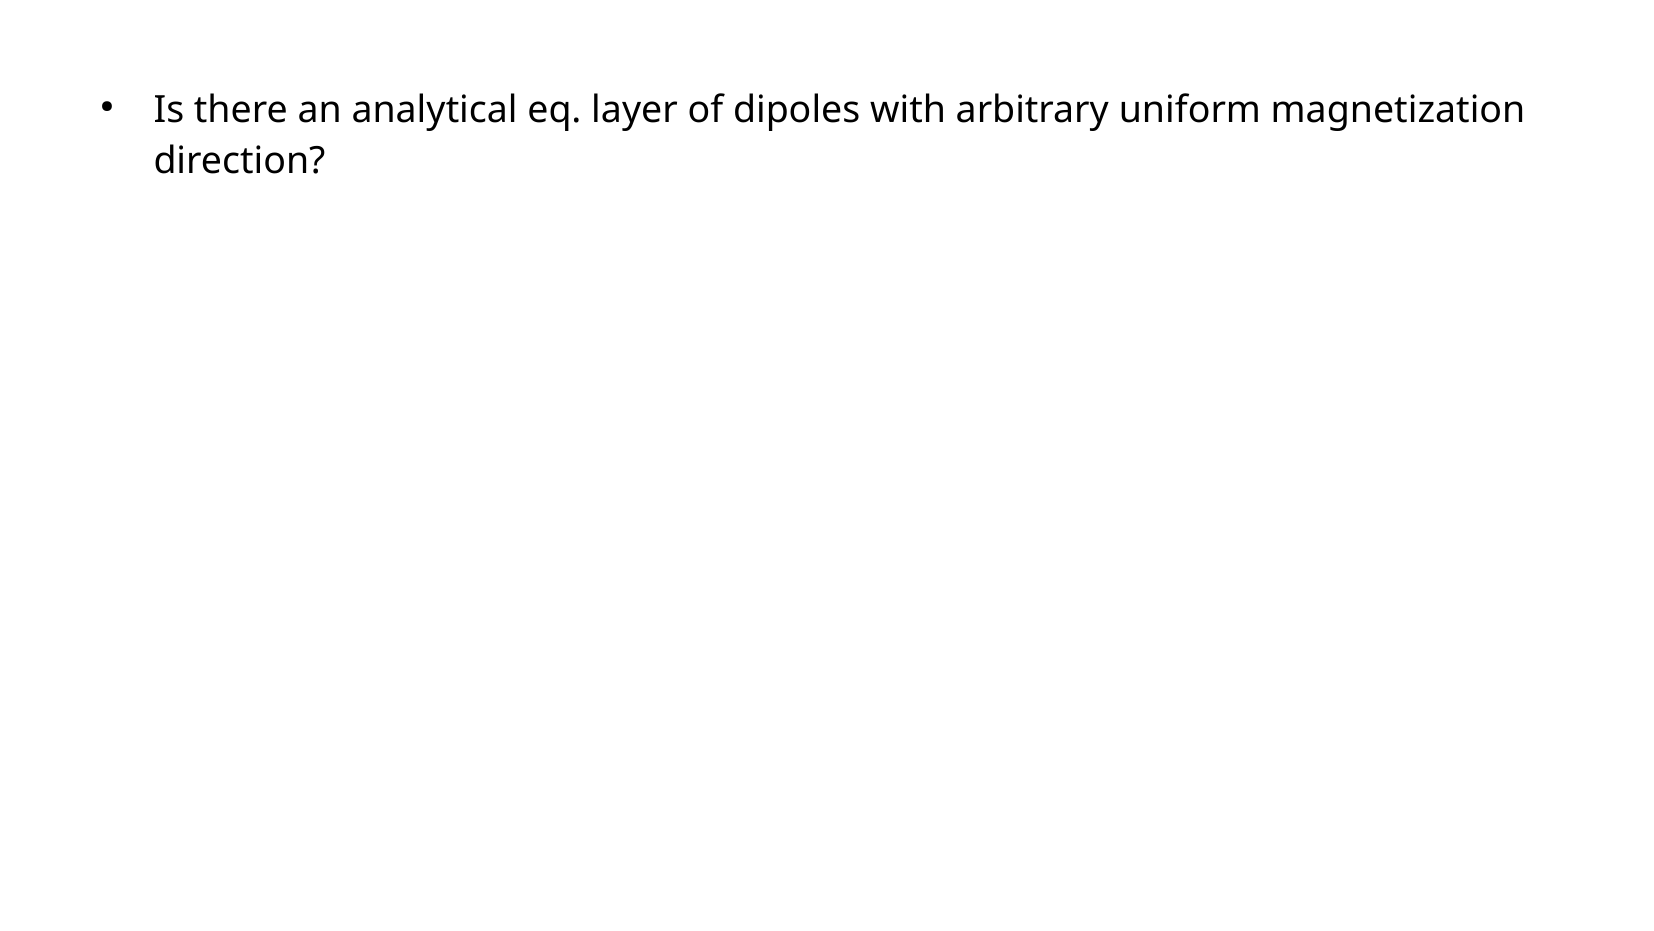

# Is there an analytical eq. layer of dipoles with arbitrary uniform magnetization direction?